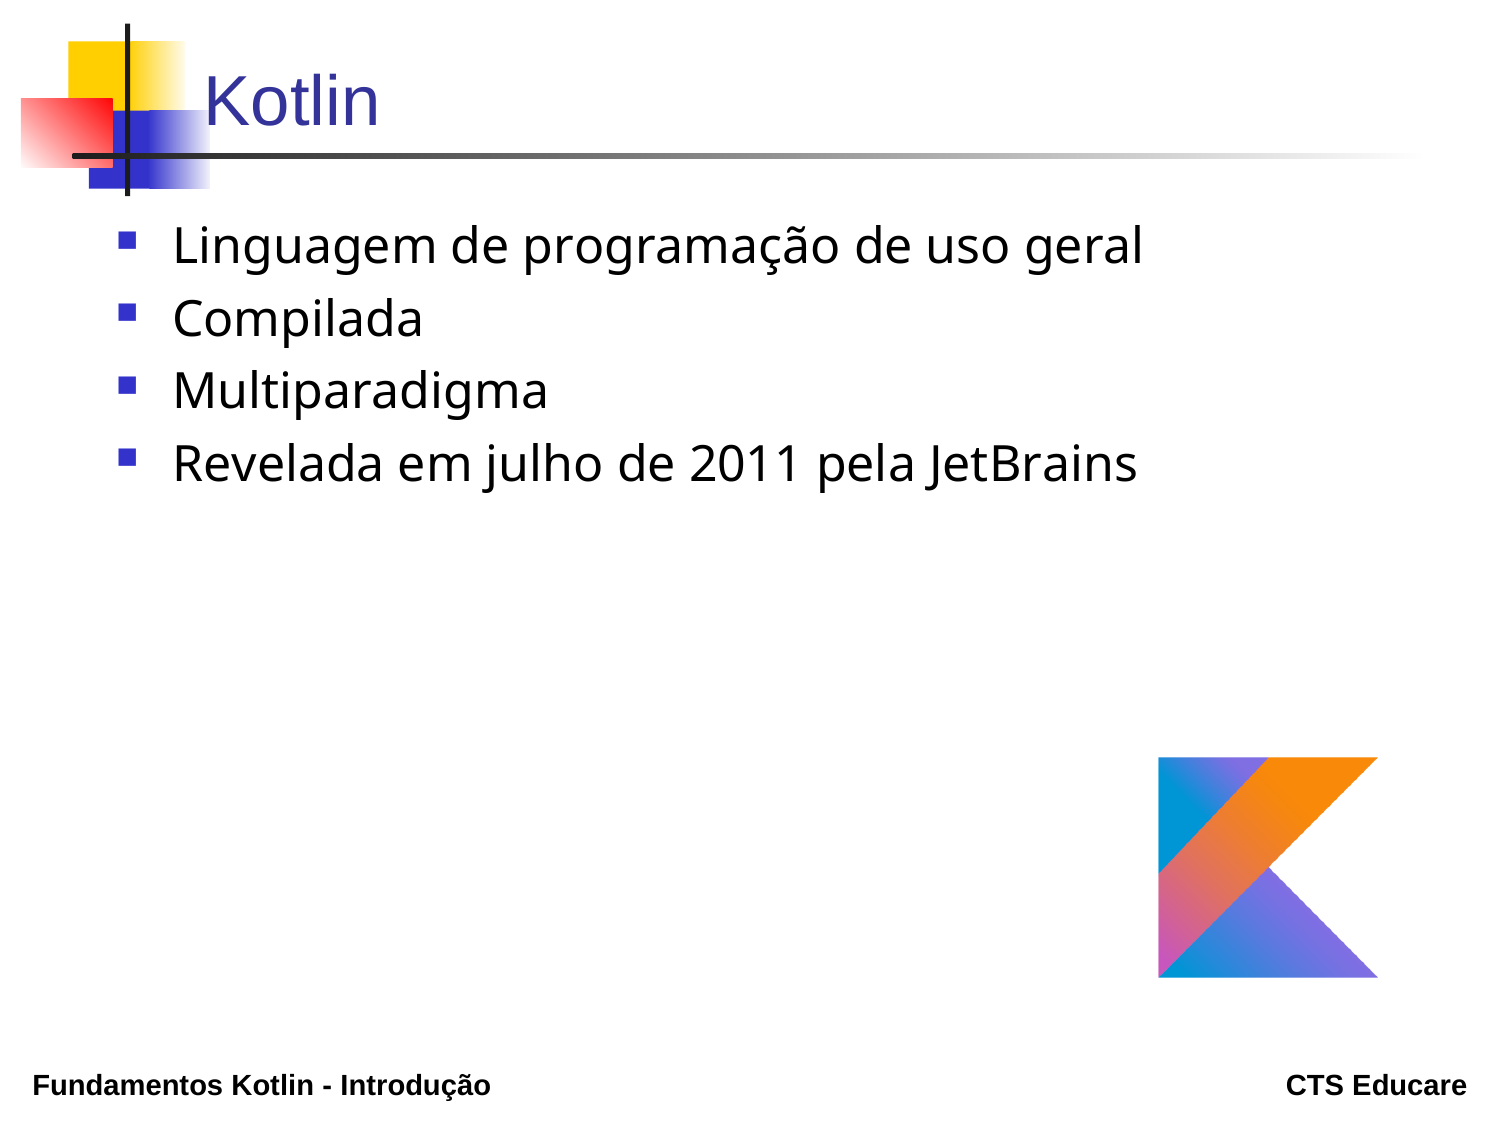

# Kotlin
Linguagem de programação de uso geral
Compilada
Multiparadigma
Revelada em julho de 2011 pela JetBrains